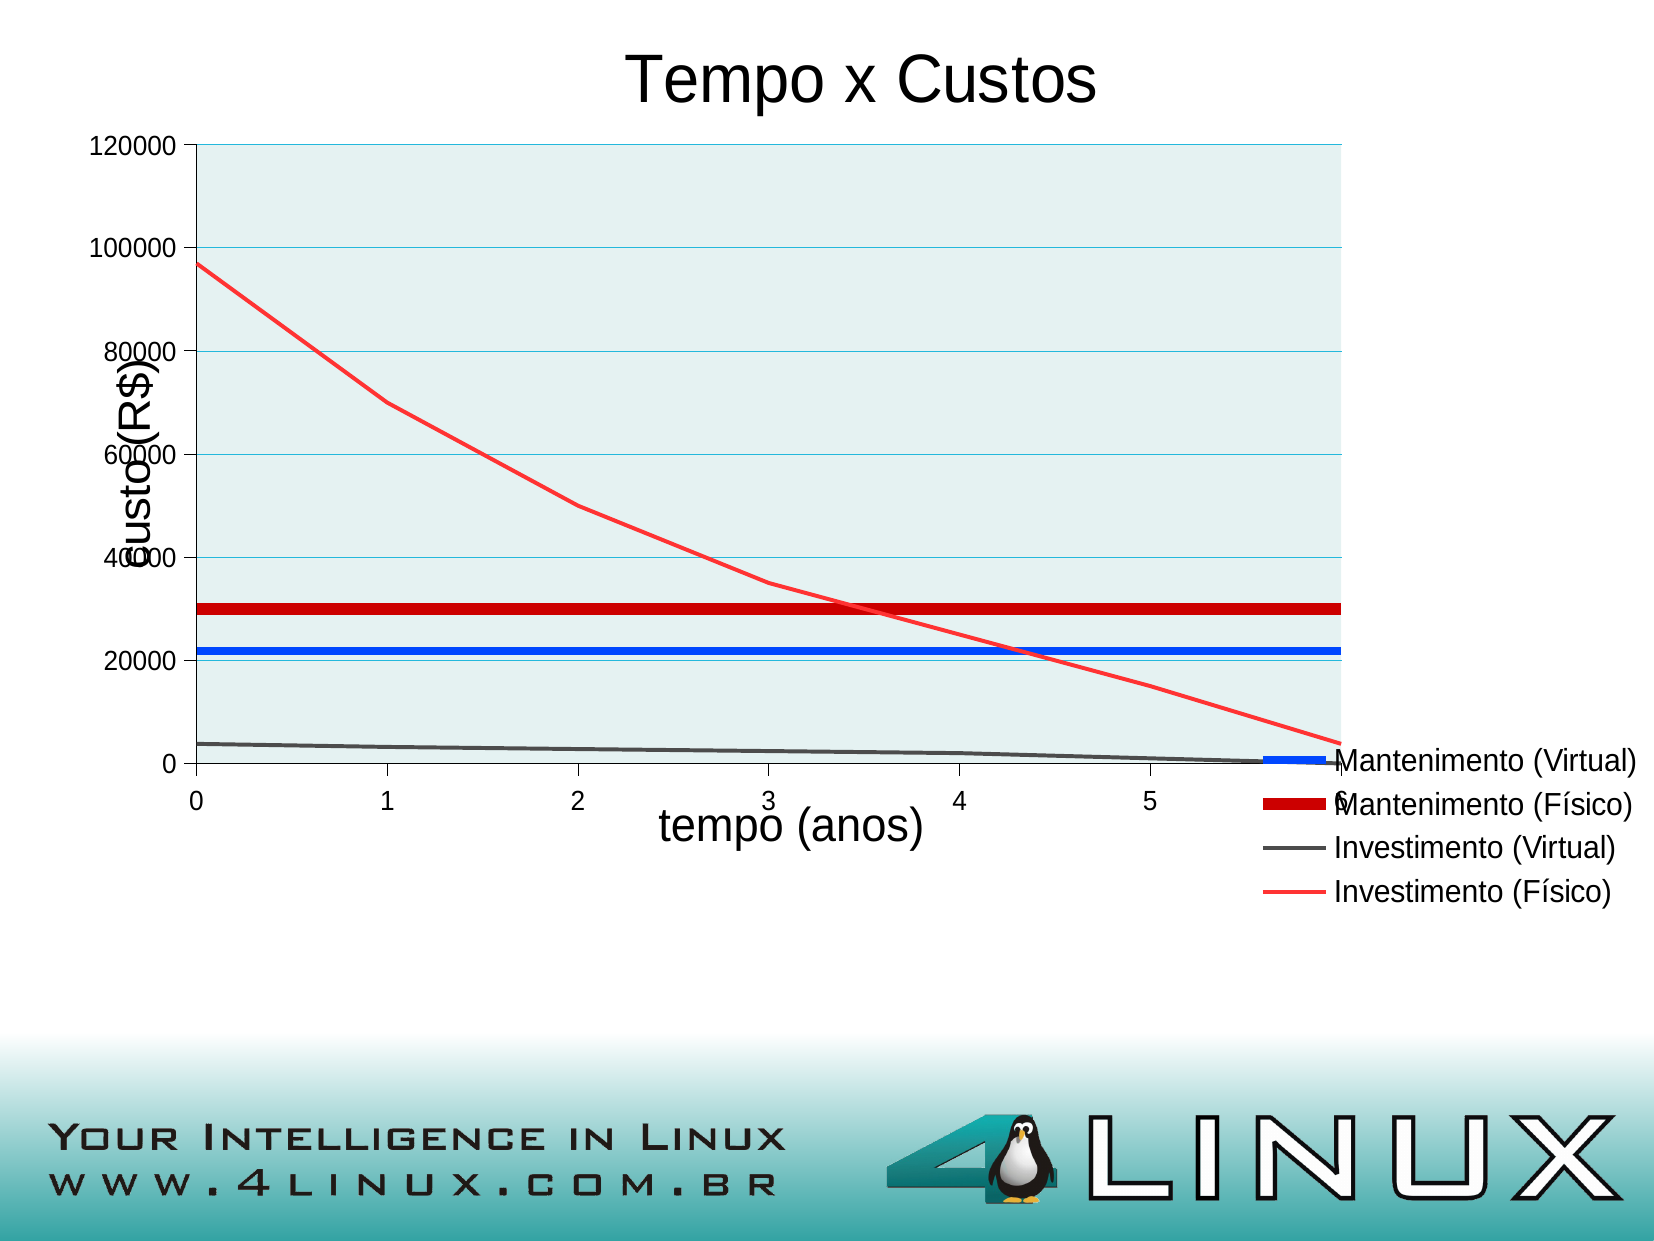

### Chart: Tempo x Custos
| Category | Mantenimento (Virtual) | Mantenimento (Físico) | Investimento (Virtual) | Investimento (Físico) |
|---|---|---|---|---|
| 0 | 21888.0 | 29952.0 | 3800.0 | 97000.0 |
| 1 | 21888.0 | 29952.0 | 3200.0 | 70000.0 |
| 2 | 21888.0 | 29952.0 | 2800.0 | 50000.0 |
| 3 | 21888.0 | 29952.0 | 2400.0 | 35000.0 |
| 4 | 21888.0 | 29952.0 | 2000.0 | 25000.0 |
| 5 | 21888.0 | 29952.0 | 1000.0 | 15000.0 |
| 6 | 21888.0 | 29952.0 | 0.0 | 3800.0 |